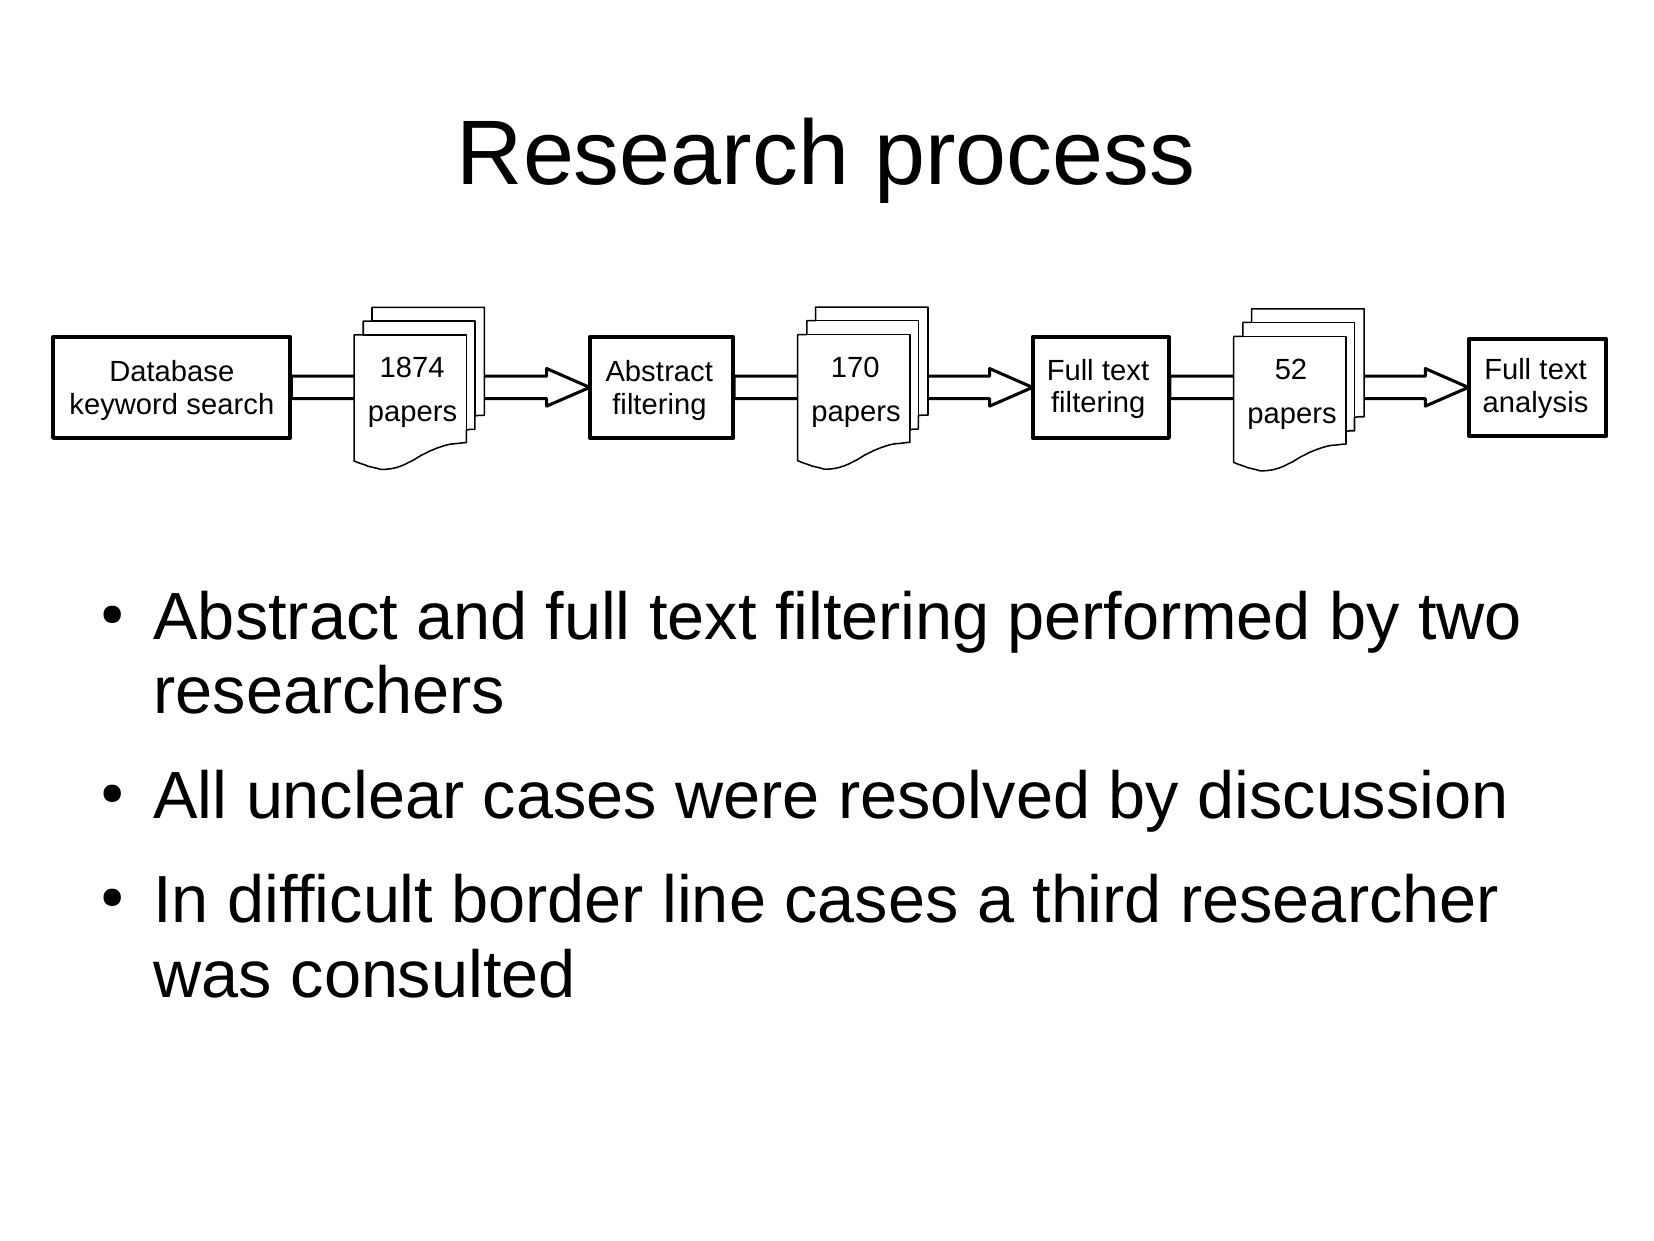

# Research process
170
1874
52
Full text
analysis
Full text
filtering
Database
keyword search
Abstract
filtering
papers
papers
papers
Abstract and full text filtering performed by two researchers
All unclear cases were resolved by discussion
In difficult border line cases a third researcher was consulted